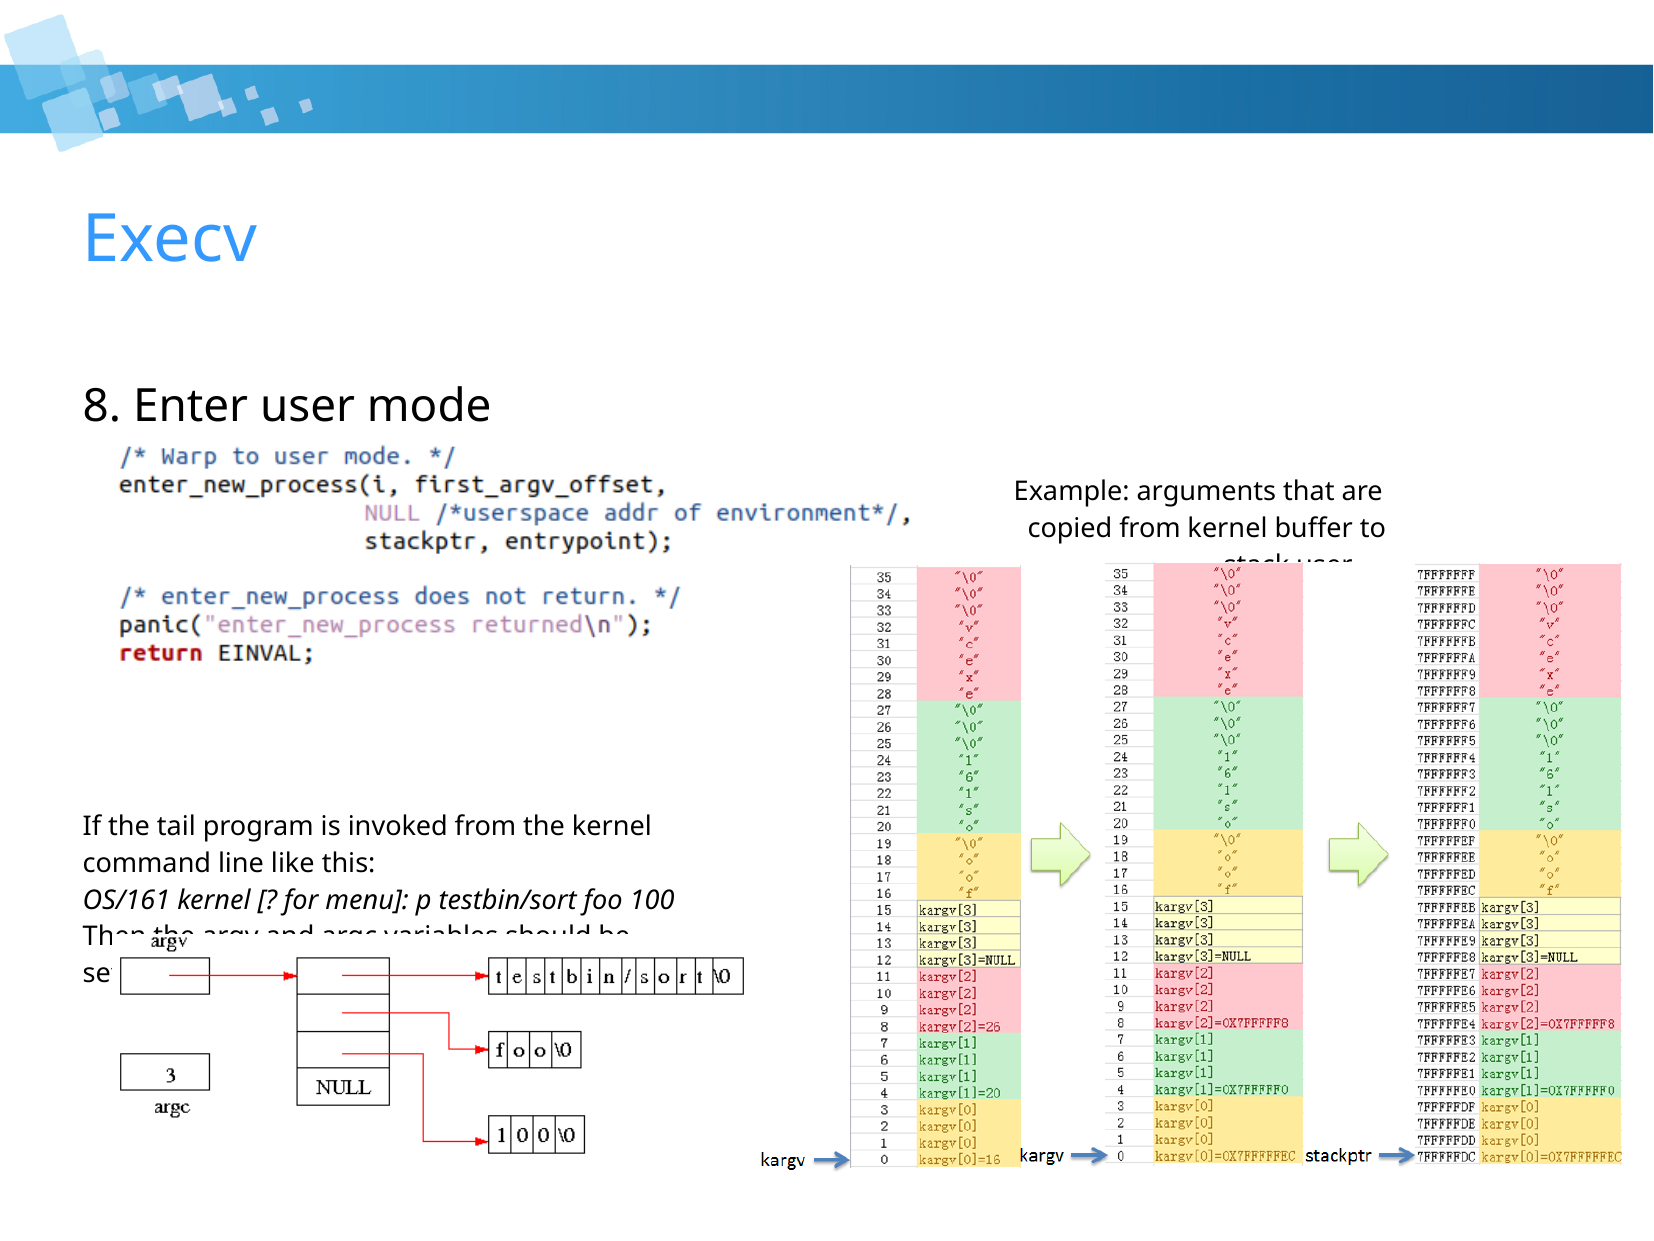

# Execv
8. Enter user mode
 Example: arguments that are
 copied from kernel buffer to
 stack user
If the tail program is invoked from the kernel
command line like this:
OS/161 kernel [? for menu]: p testbin/sort foo 100
Then the argv and argc variables should be
set up as illustrated in the following illustration: